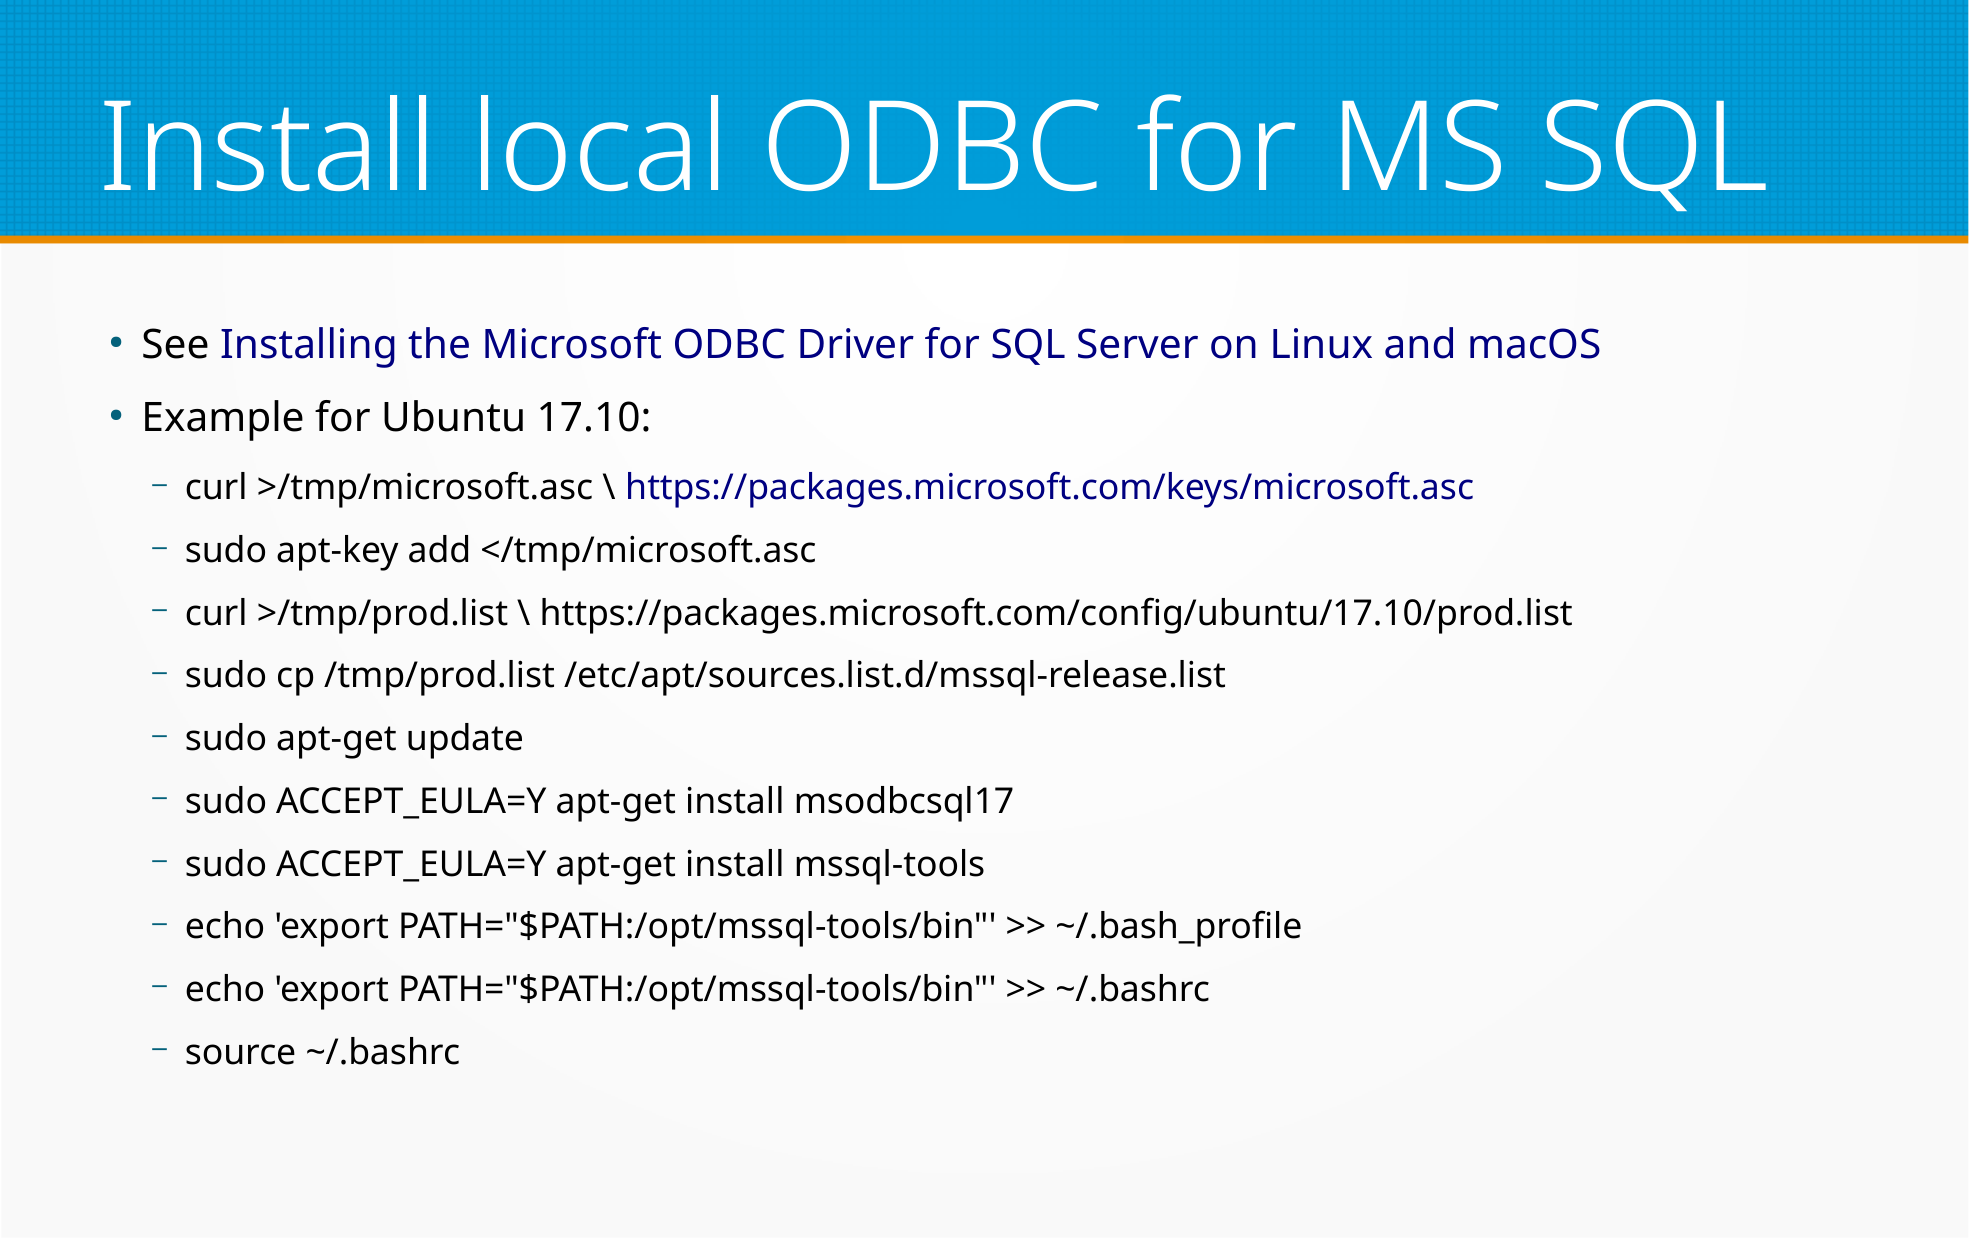

# Install local ODBC for MS SQL
See Installing the Microsoft ODBC Driver for SQL Server on Linux and macOS
Example for Ubuntu 17.10:
curl >/tmp/microsoft.asc \ https://packages.microsoft.com/keys/microsoft.asc
sudo apt-key add </tmp/microsoft.asc
curl >/tmp/prod.list \ https://packages.microsoft.com/config/ubuntu/17.10/prod.list
sudo cp /tmp/prod.list /etc/apt/sources.list.d/mssql-release.list
sudo apt-get update
sudo ACCEPT_EULA=Y apt-get install msodbcsql17
sudo ACCEPT_EULA=Y apt-get install mssql-tools
echo 'export PATH="$PATH:/opt/mssql-tools/bin"' >> ~/.bash_profile
echo 'export PATH="$PATH:/opt/mssql-tools/bin"' >> ~/.bashrc
source ~/.bashrc